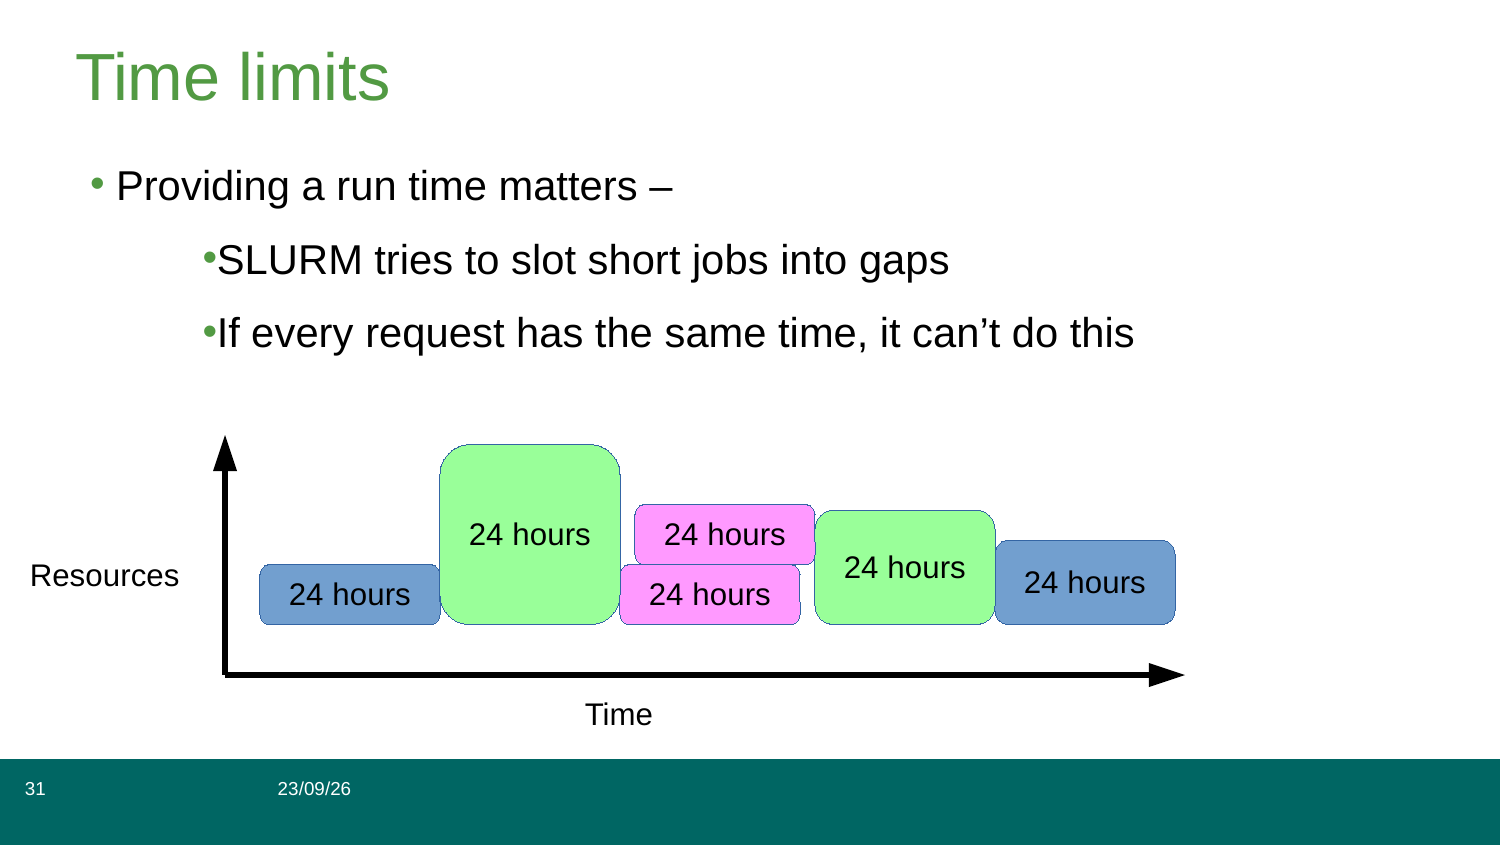

# Time limits
 Providing a run time matters –
SLURM tries to slot short jobs into gaps
If every request has the same time, it can’t do this
24 hours
24 hours
24 hours
24 hours
24 hours
Resources
24 hours
Time